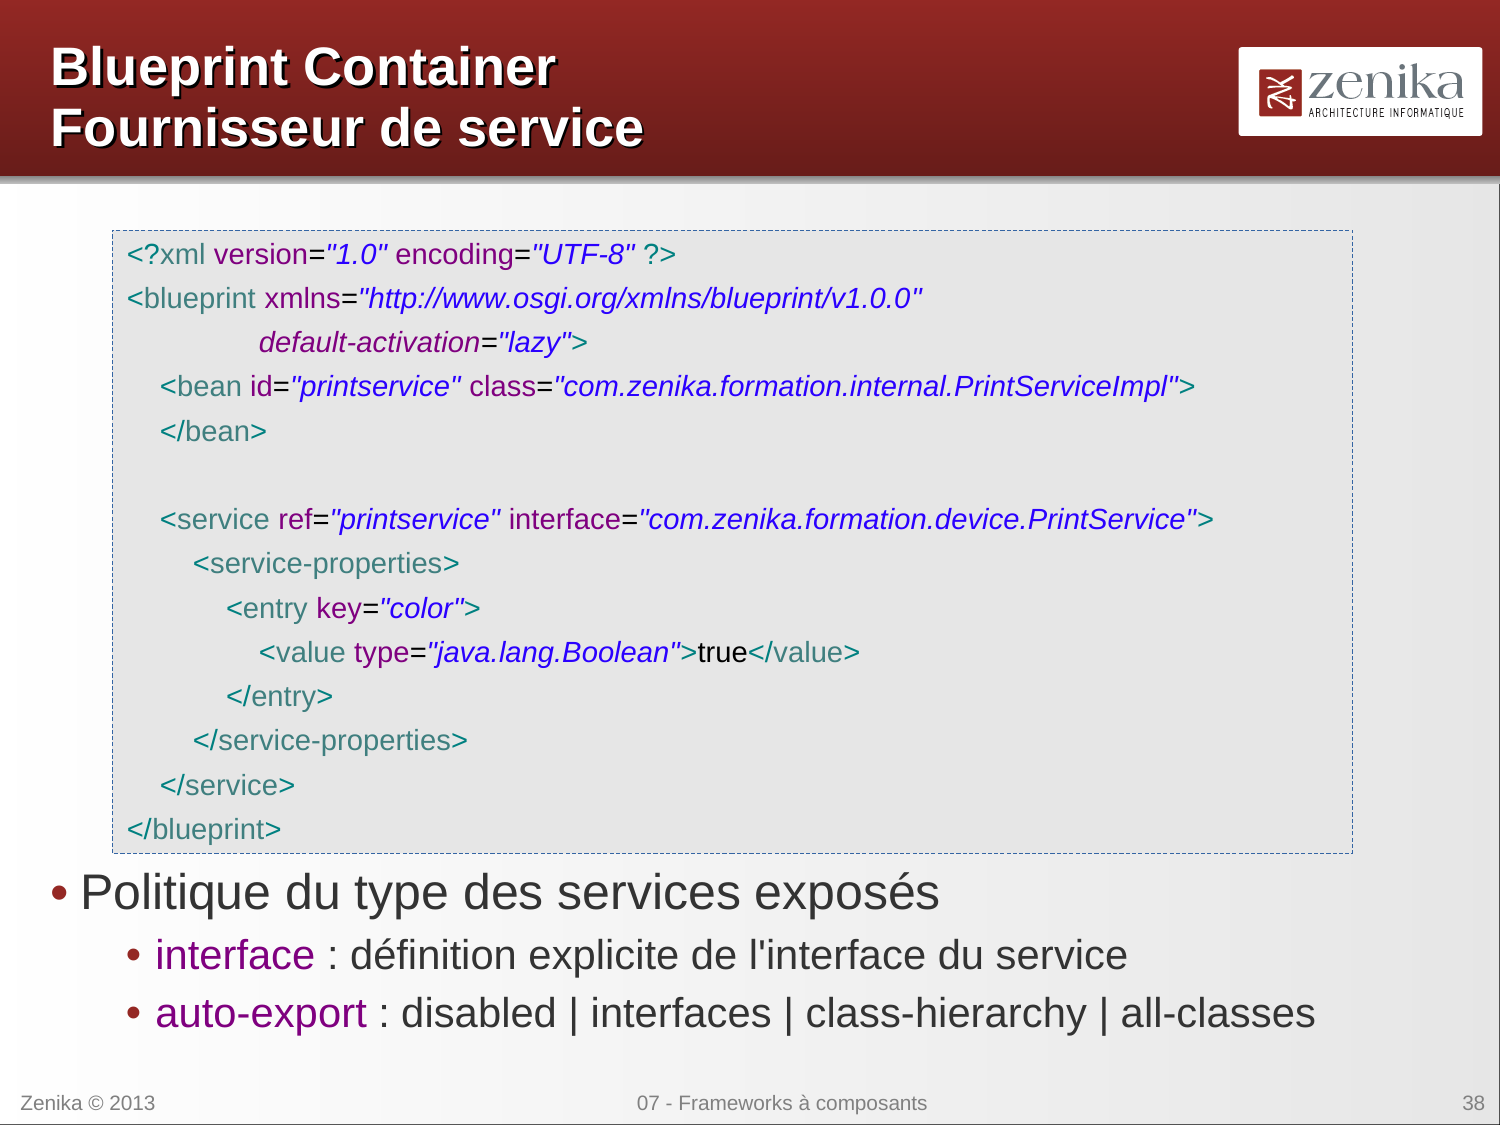

# Blueprint Container Fournisseur de service
<?xml version="1.0" encoding="UTF-8" ?>
<blueprint xmlns="http://www.osgi.org/xmlns/blueprint/v1.0.0"
 default-activation="lazy">
 <bean id="printservice" class="com.zenika.formation.internal.PrintServiceImpl">
 </bean>
 <service ref="printservice" interface="com.zenika.formation.device.PrintService">
 <service-properties>
 <entry key="color">
 <value type="java.lang.Boolean">true</value>
 </entry>
 </service-properties>
 </service>
</blueprint>
Politique du type des services exposés
interface : définition explicite de l'interface du service
auto-export : disabled | interfaces | class-hierarchy | all-classes